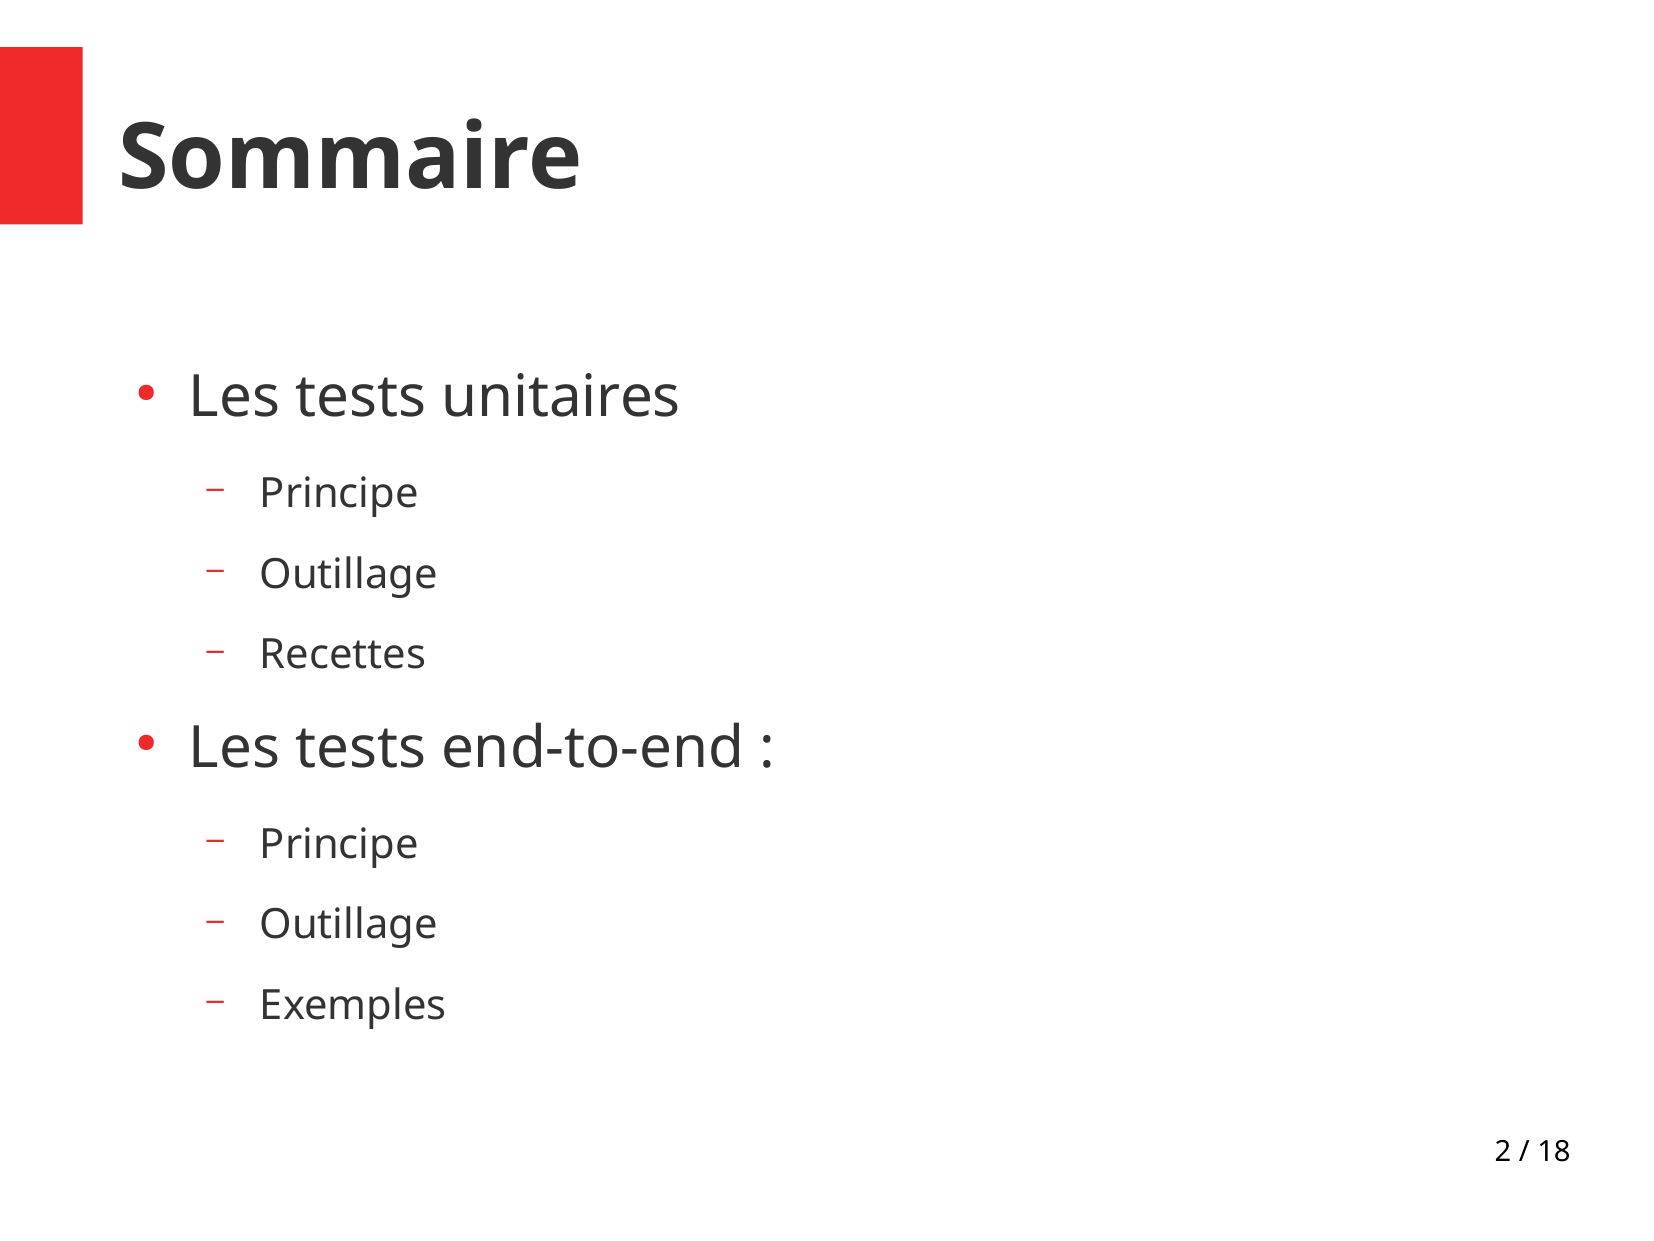

# Sommaire
Les tests unitaires
Principe
Outillage
Recettes
Les tests end-to-end :
Principe
Outillage
Exemples
2